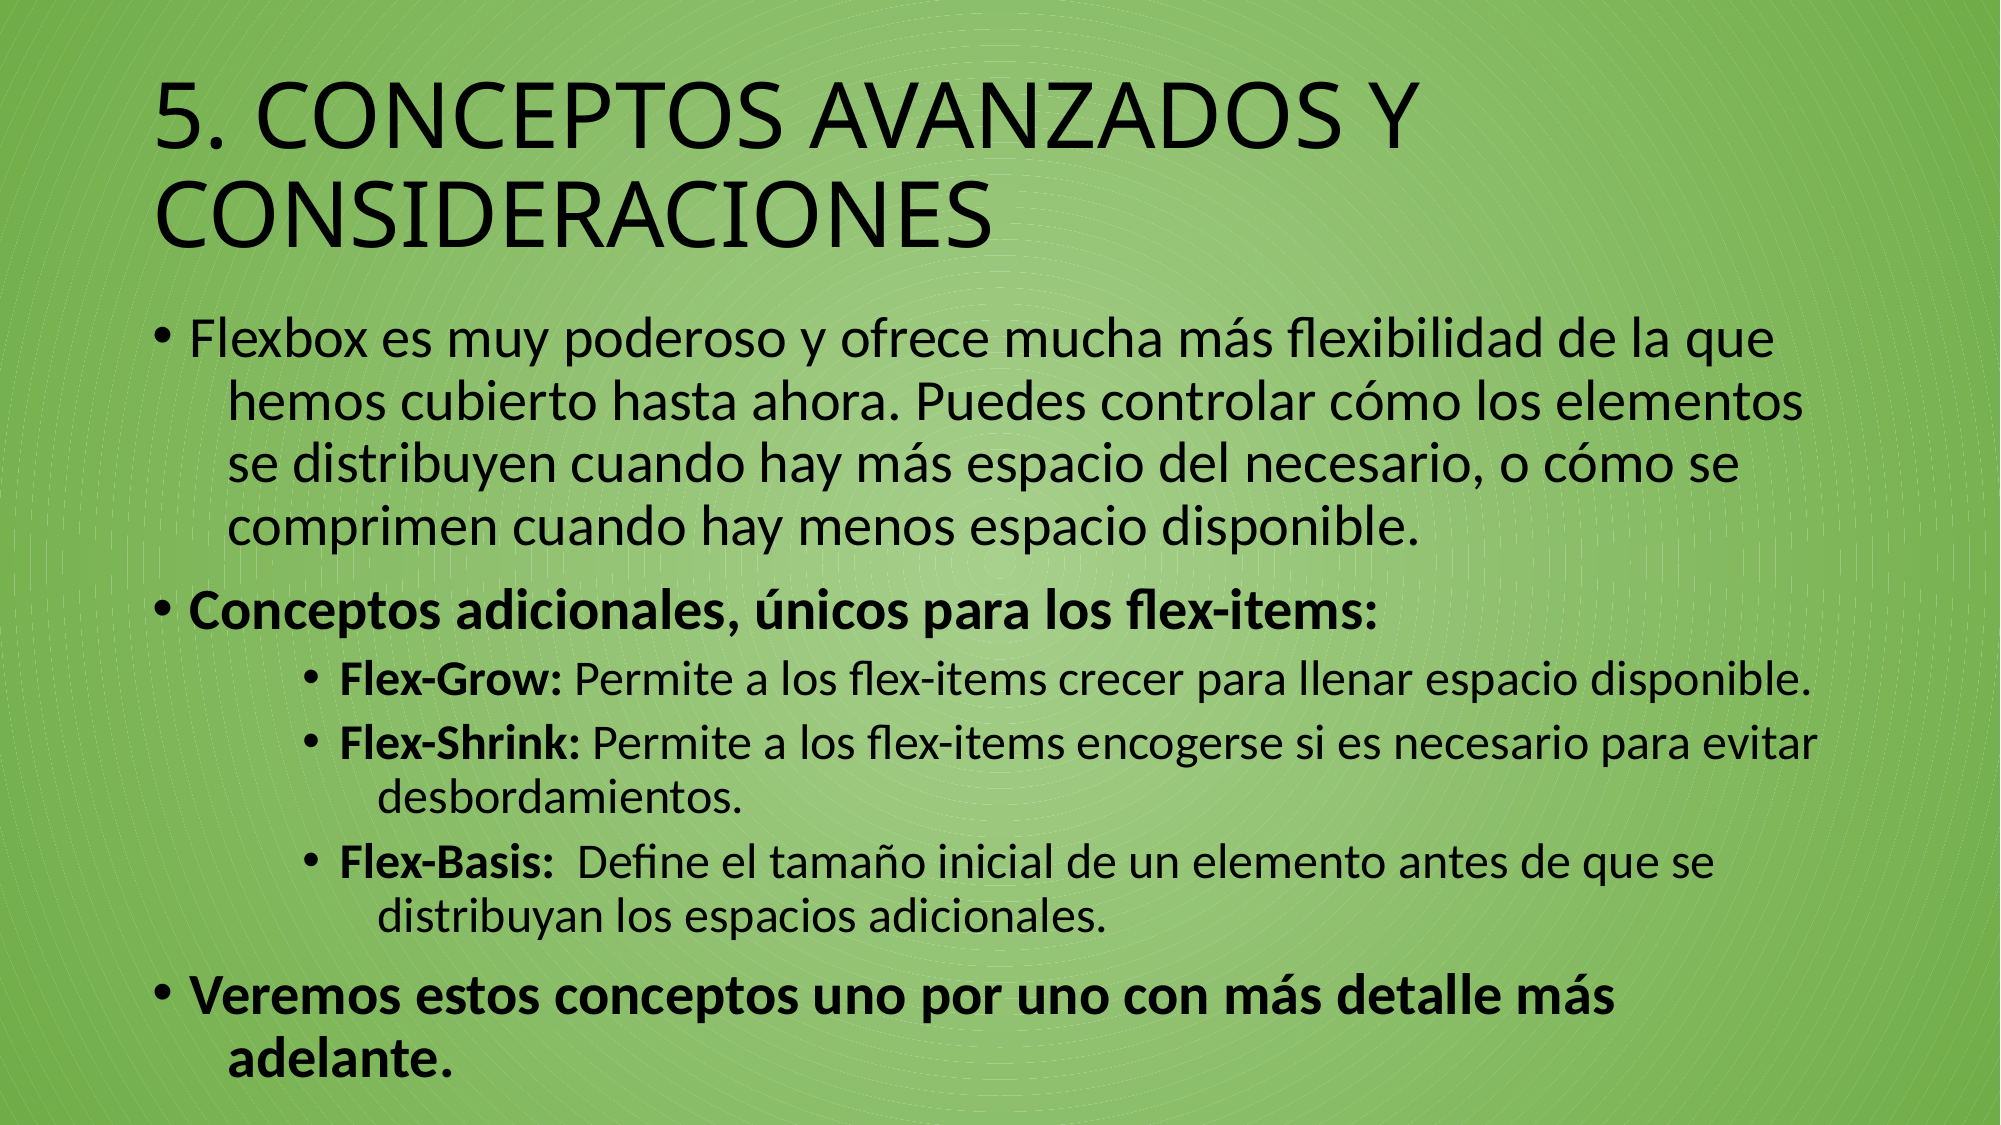

# 5. CONCEPTOS AVANZADOS Y CONSIDERACIONES
Flexbox es muy poderoso y ofrece mucha más flexibilidad de la que hemos cubierto hasta ahora. Puedes controlar cómo los elementos se distribuyen cuando hay más espacio del necesario, o cómo se comprimen cuando hay menos espacio disponible.
Conceptos adicionales, únicos para los flex-items:
Flex-Grow: Permite a los flex-items crecer para llenar espacio disponible.
Flex-Shrink: Permite a los flex-items encogerse si es necesario para evitar desbordamientos.
Flex-Basis: Define el tamaño inicial de un elemento antes de que se distribuyan los espacios adicionales.
Veremos estos conceptos uno por uno con más detalle más adelante.